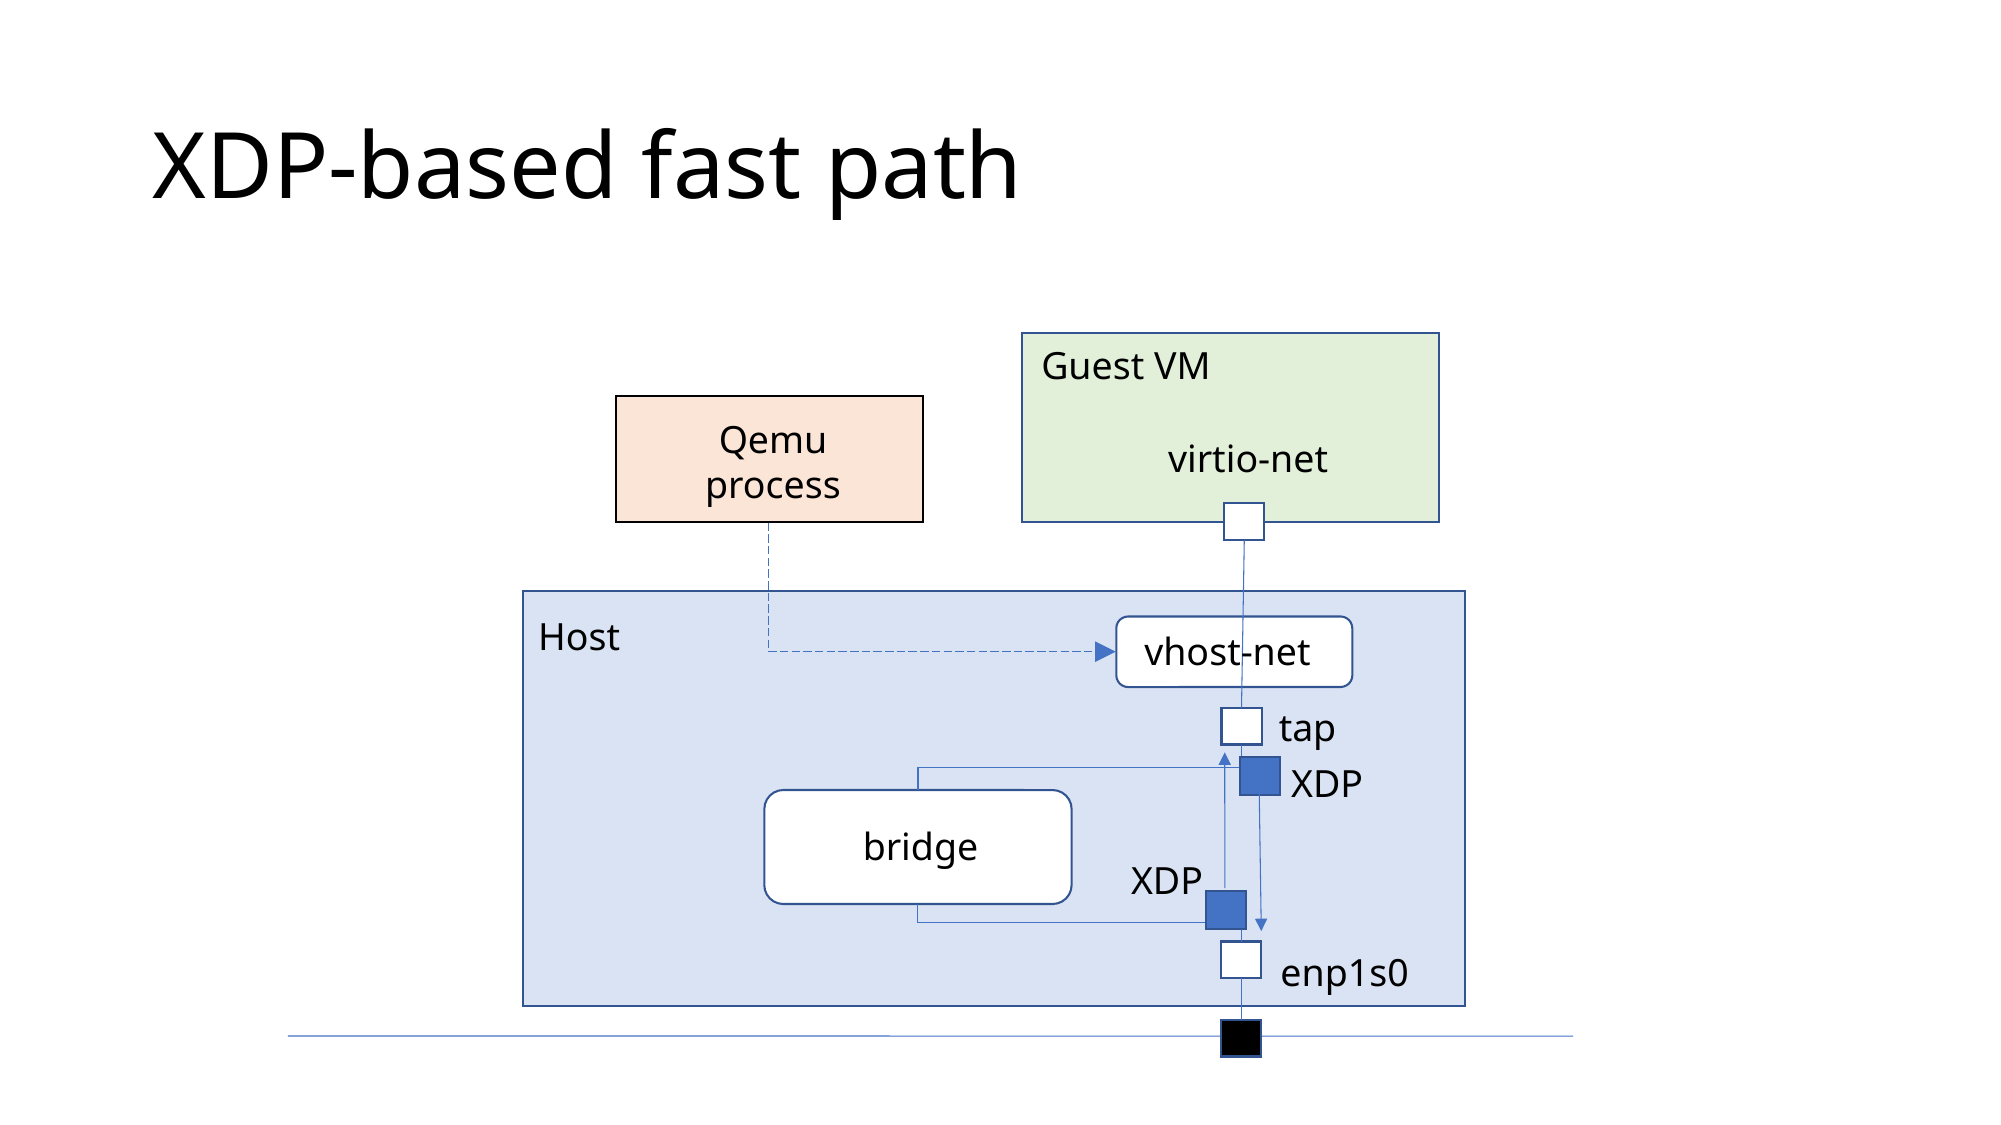

# XDP-based fast path
Guest VM
Qemu
process
virtio-net
Host
vhost-net
tap
XDP
bridge
XDP
enp1s0